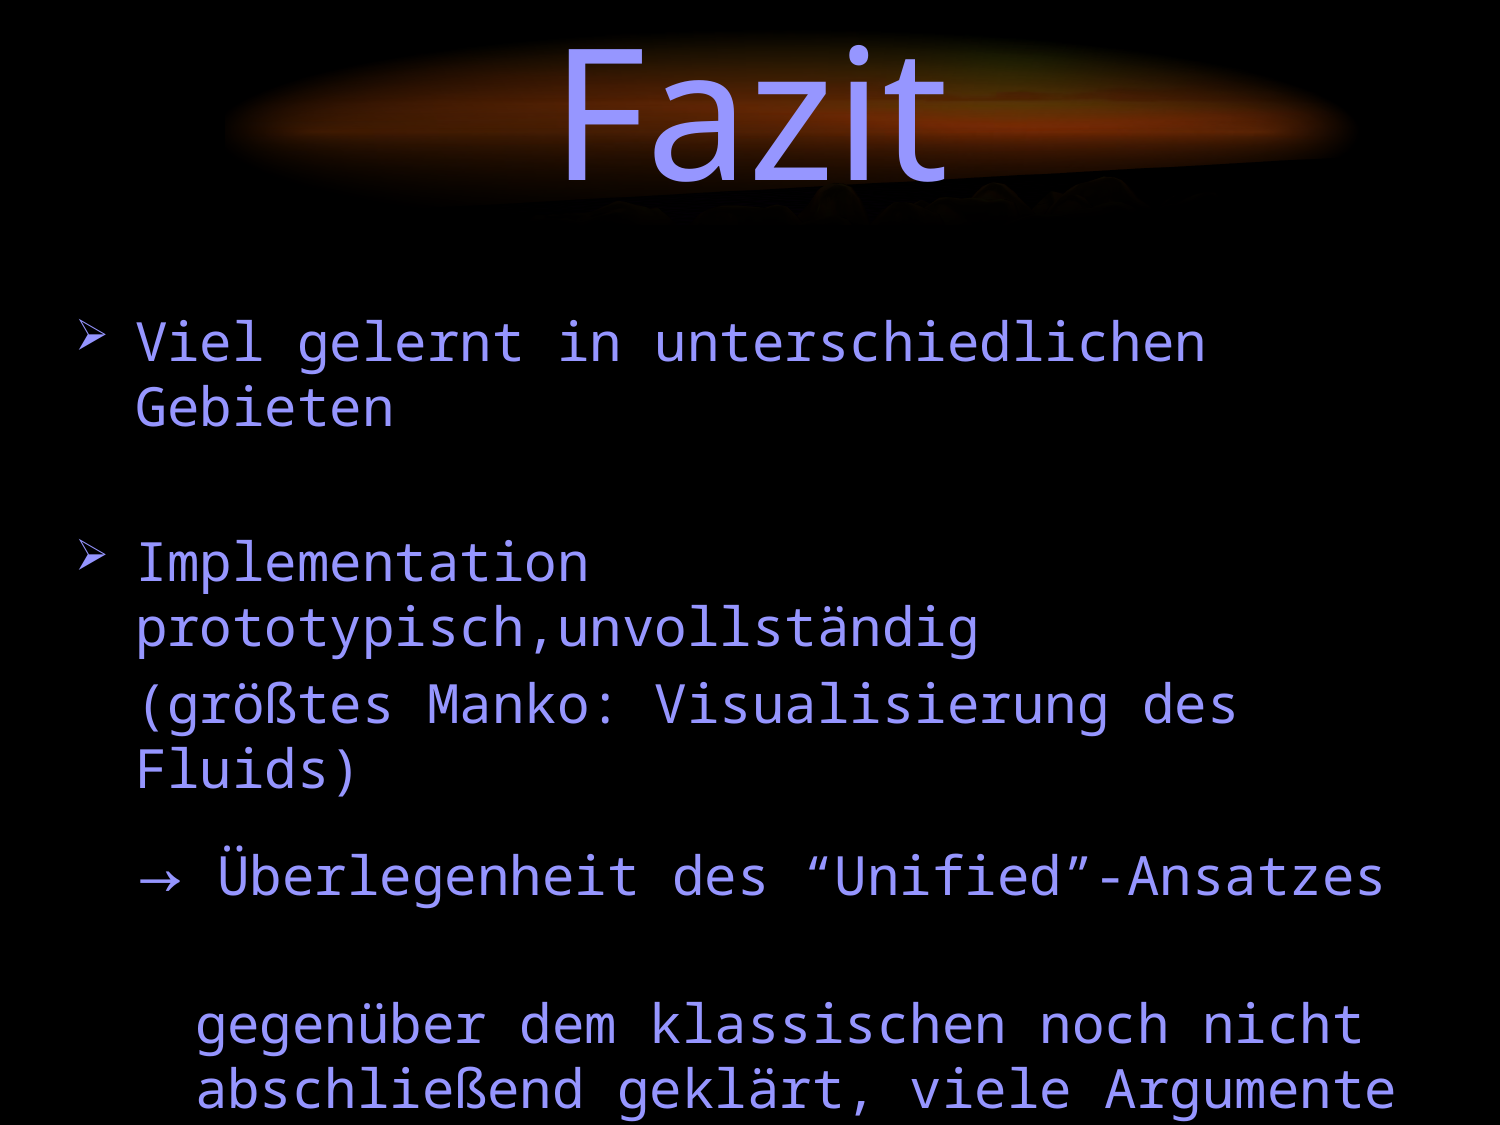

Fazit
Viel gelernt in unterschiedlichen Gebieten
Implementation prototypisch,unvollständig
(größtes Manko: Visualisierung des Fluids)
→ Überlegenheit des “Unified”-Ansatzes
gegenüber dem klassischen noch nicht abschließend geklärt, viele Argumente sprechen für und gegen beide Ansätze
→ Work in progress!